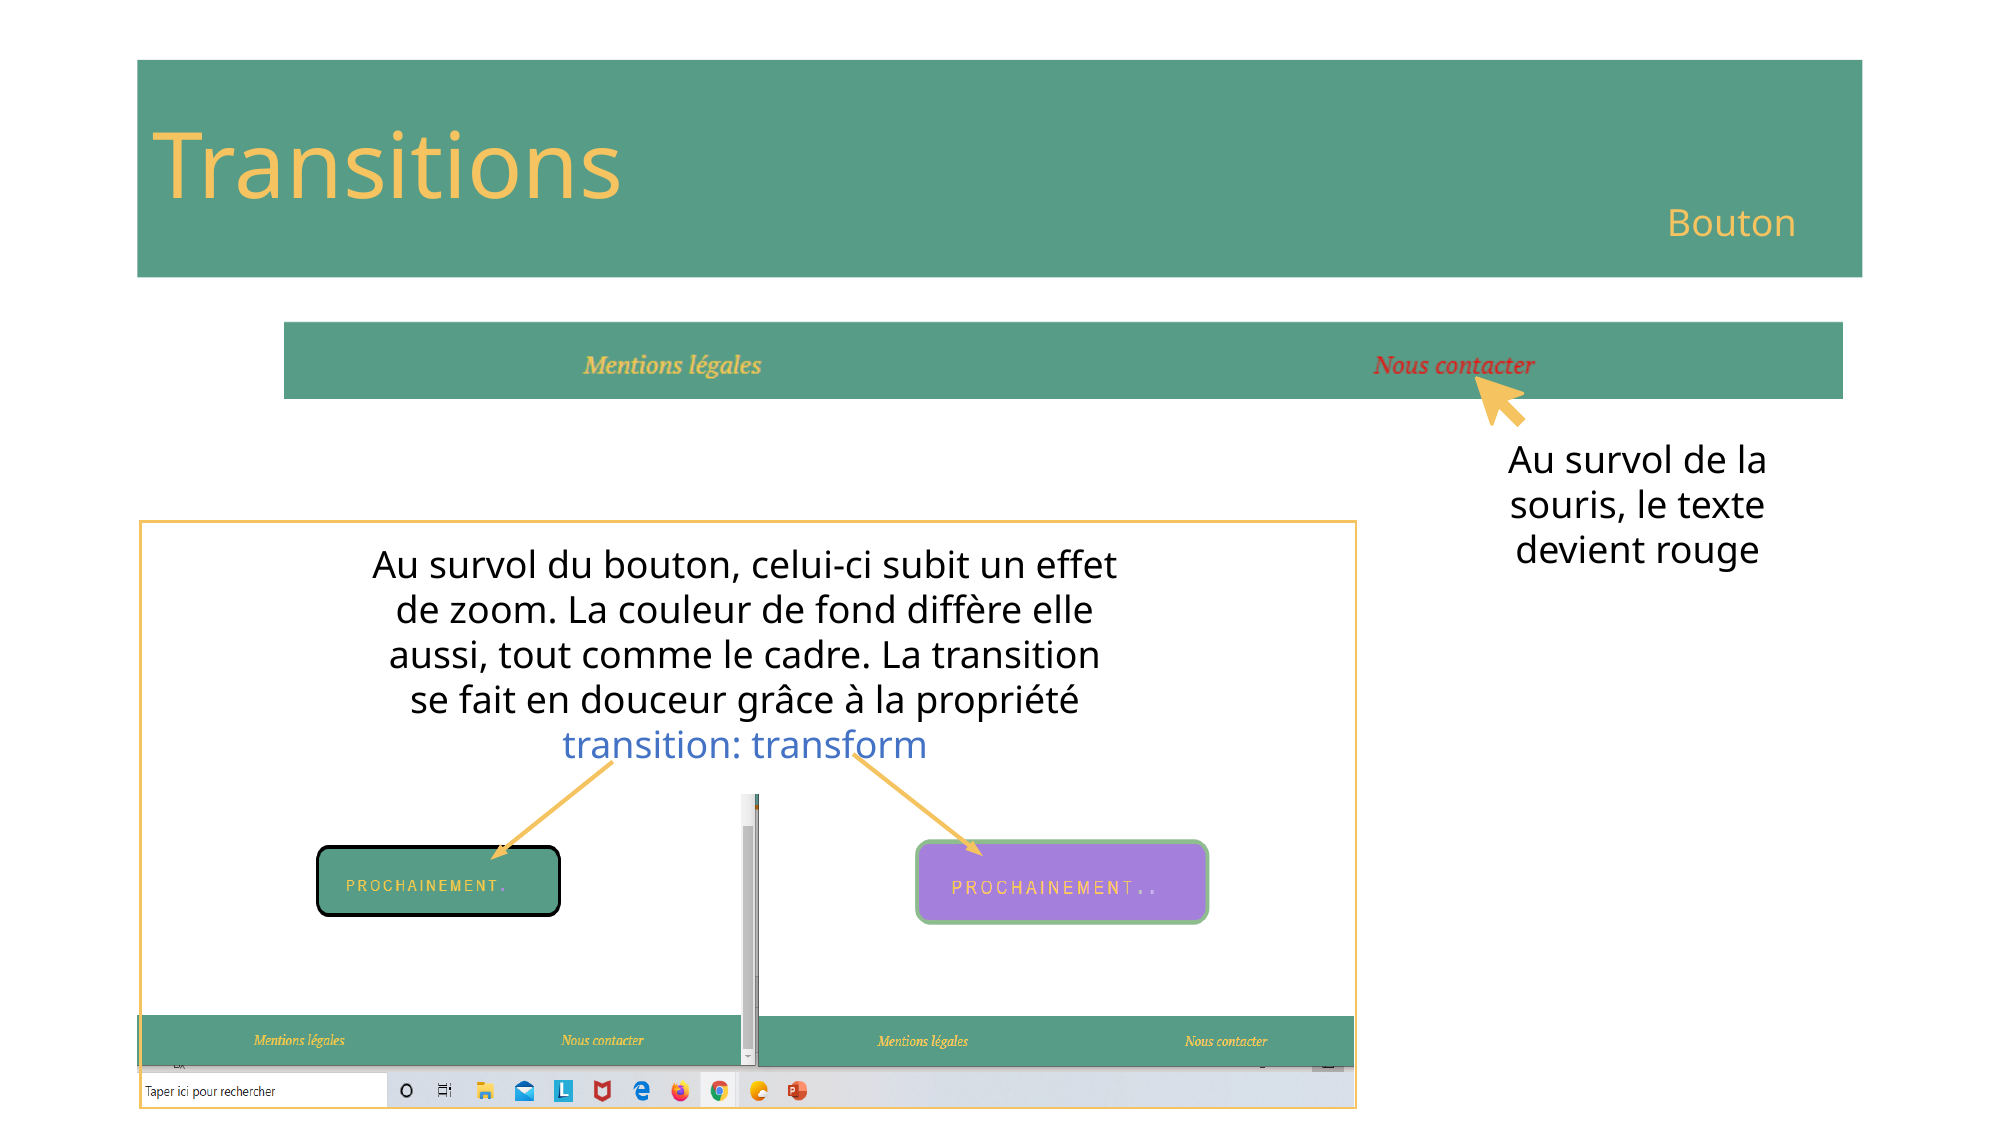

# Transitions
Bouton
Au survol de la souris, le texte devient rouge
Au survol du bouton, celui-ci subit un effet de zoom. La couleur de fond diffère elle aussi, tout comme le cadre. La transition se fait en douceur grâce à la propriété transition: transform